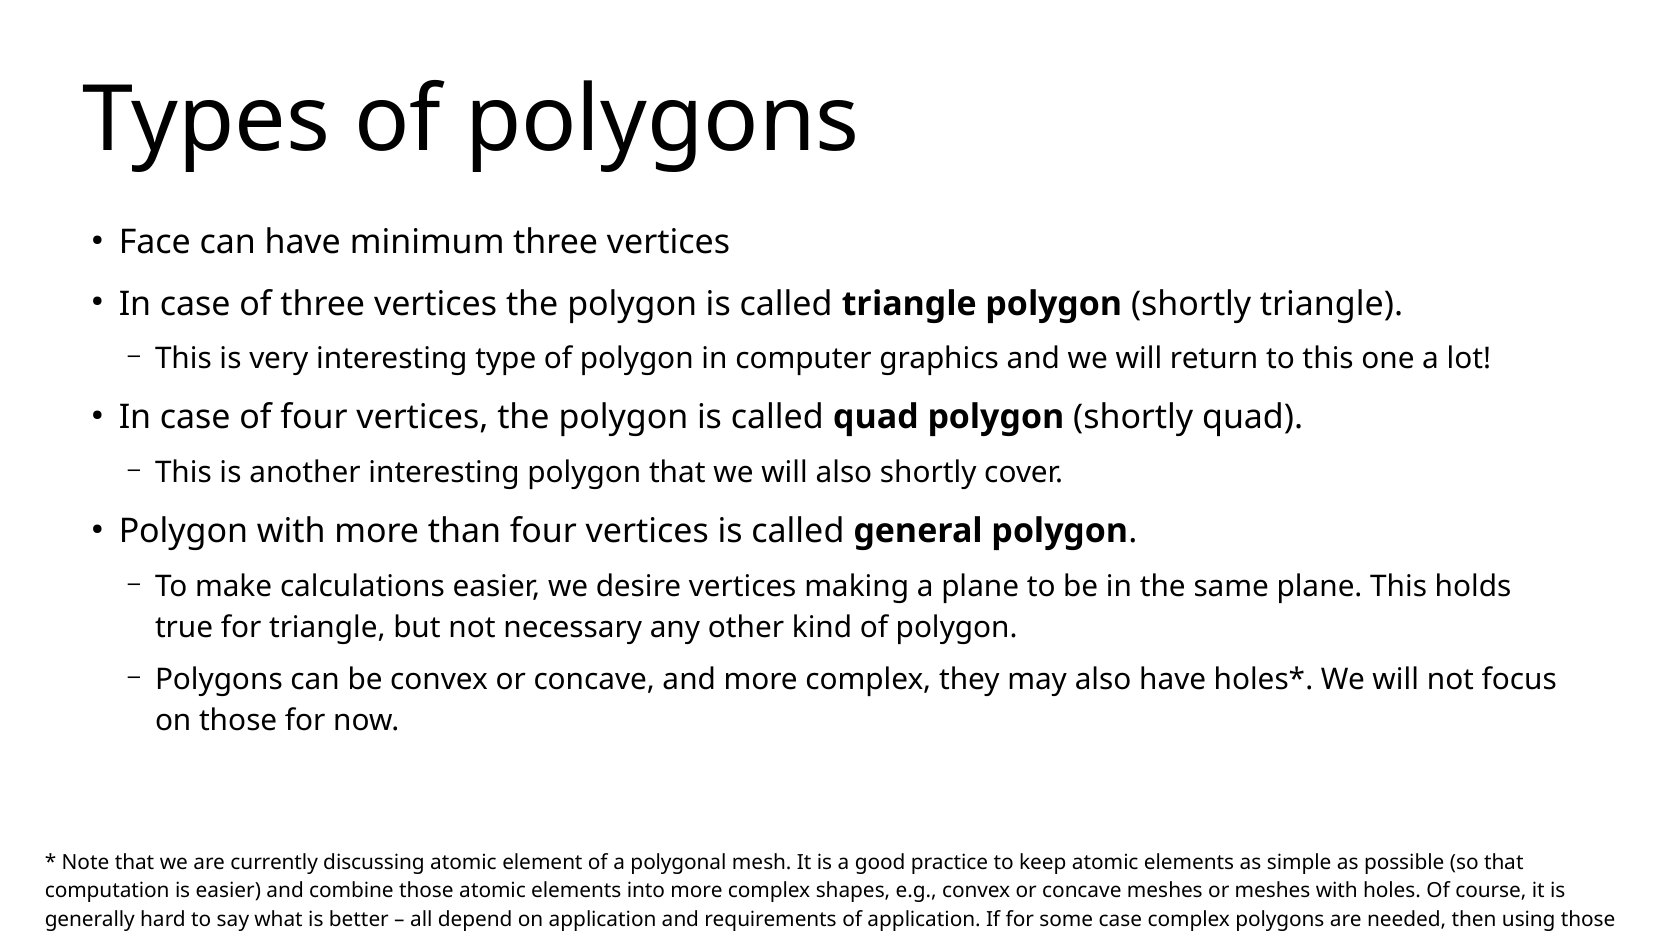

# Types of polygons
Face can have minimum three vertices
In case of three vertices the polygon is called triangle polygon (shortly triangle).
This is very interesting type of polygon in computer graphics and we will return to this one a lot!
In case of four vertices, the polygon is called quad polygon (shortly quad).
This is another interesting polygon that we will also shortly cover.
Polygon with more than four vertices is called general polygon.
To make calculations easier, we desire vertices making a plane to be in the same plane. This holds true for triangle, but not necessary any other kind of polygon.
Polygons can be convex or concave, and more complex, they may also have holes*. We will not focus on those for now.
* Note that we are currently discussing atomic element of a polygonal mesh. It is a good practice to keep atomic elements as simple as possible (so that computation is easier) and combine those atomic elements into more complex shapes, e.g., convex or concave meshes or meshes with holes. Of course, it is generally hard to say what is better – all depend on application and requirements of application. If for some case complex polygons are needed, then using those is also approved. But in this course, we will keep to the simple building blocks and hint more complex element for you to investigate further if needed.